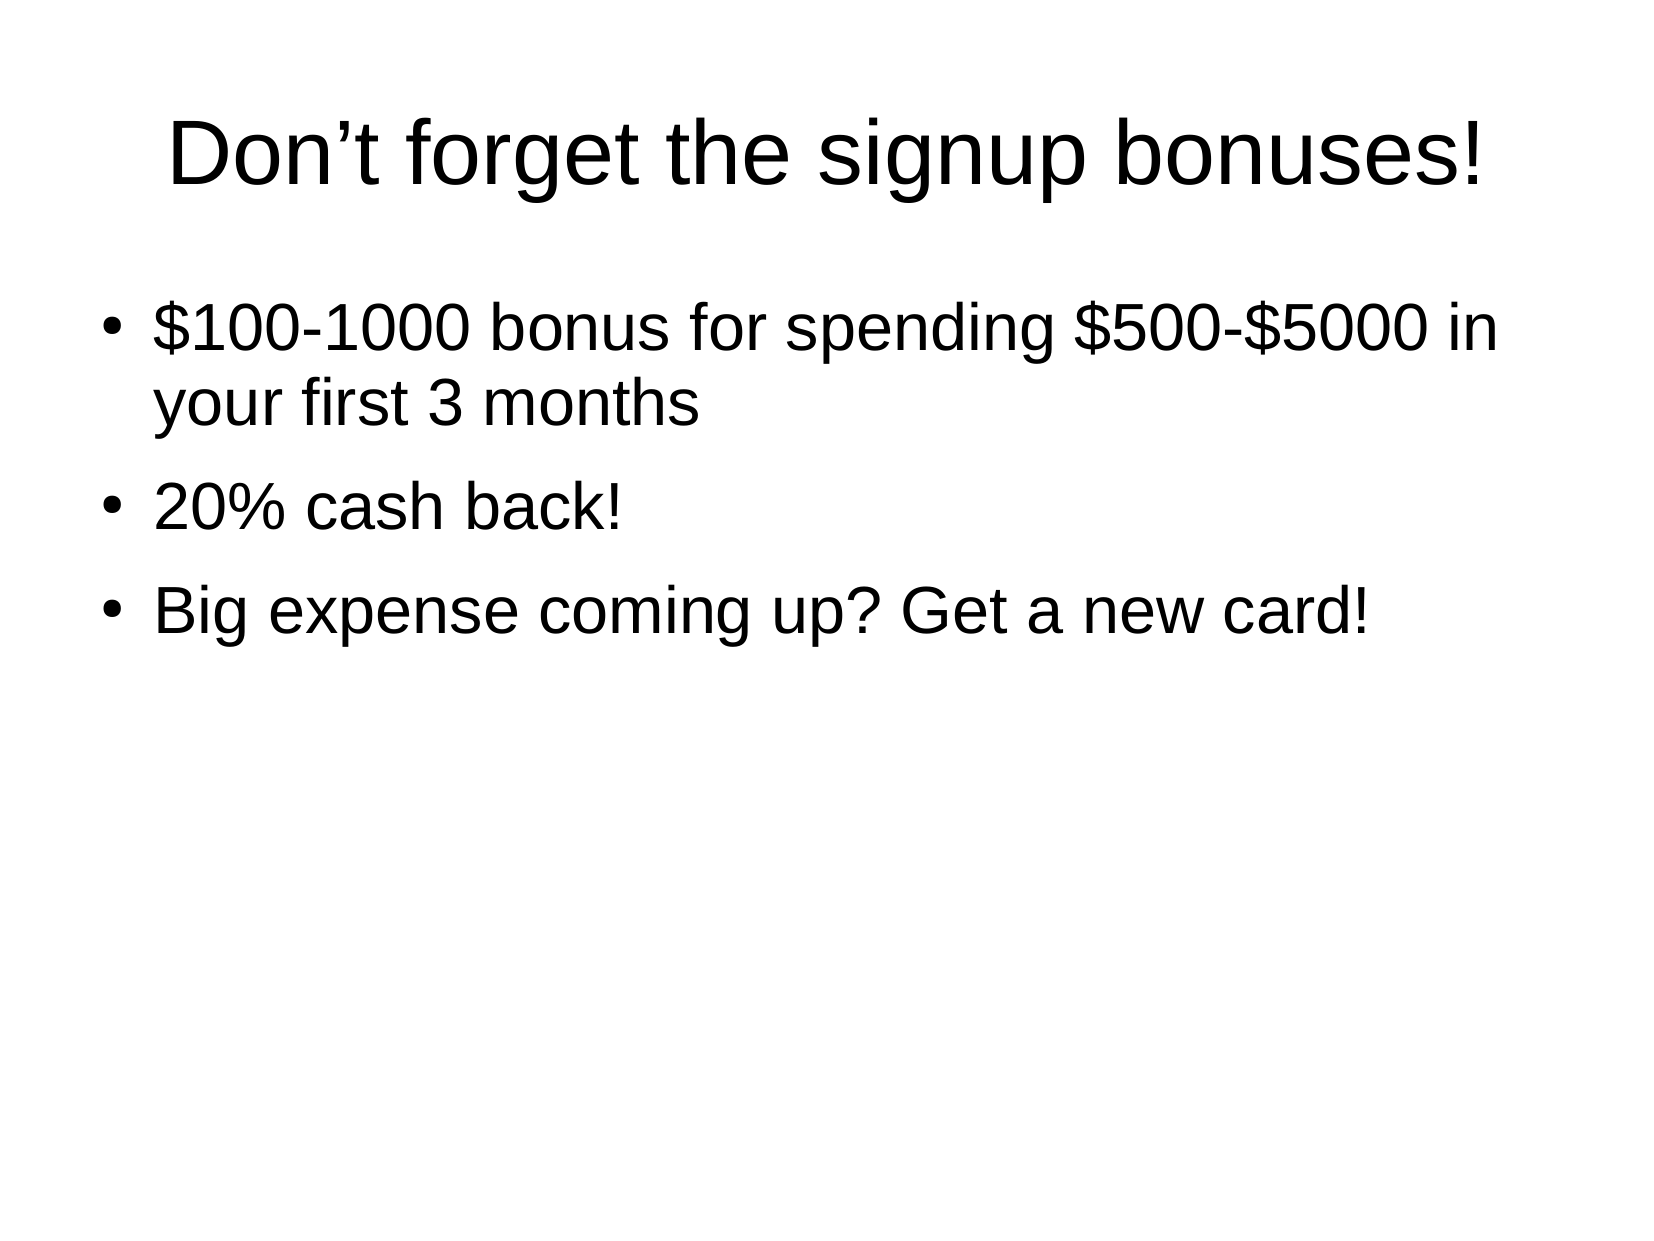

# Don’t forget the signup bonuses!
$100-1000 bonus for spending $500-$5000 in your first 3 months
20% cash back!
Big expense coming up? Get a new card!